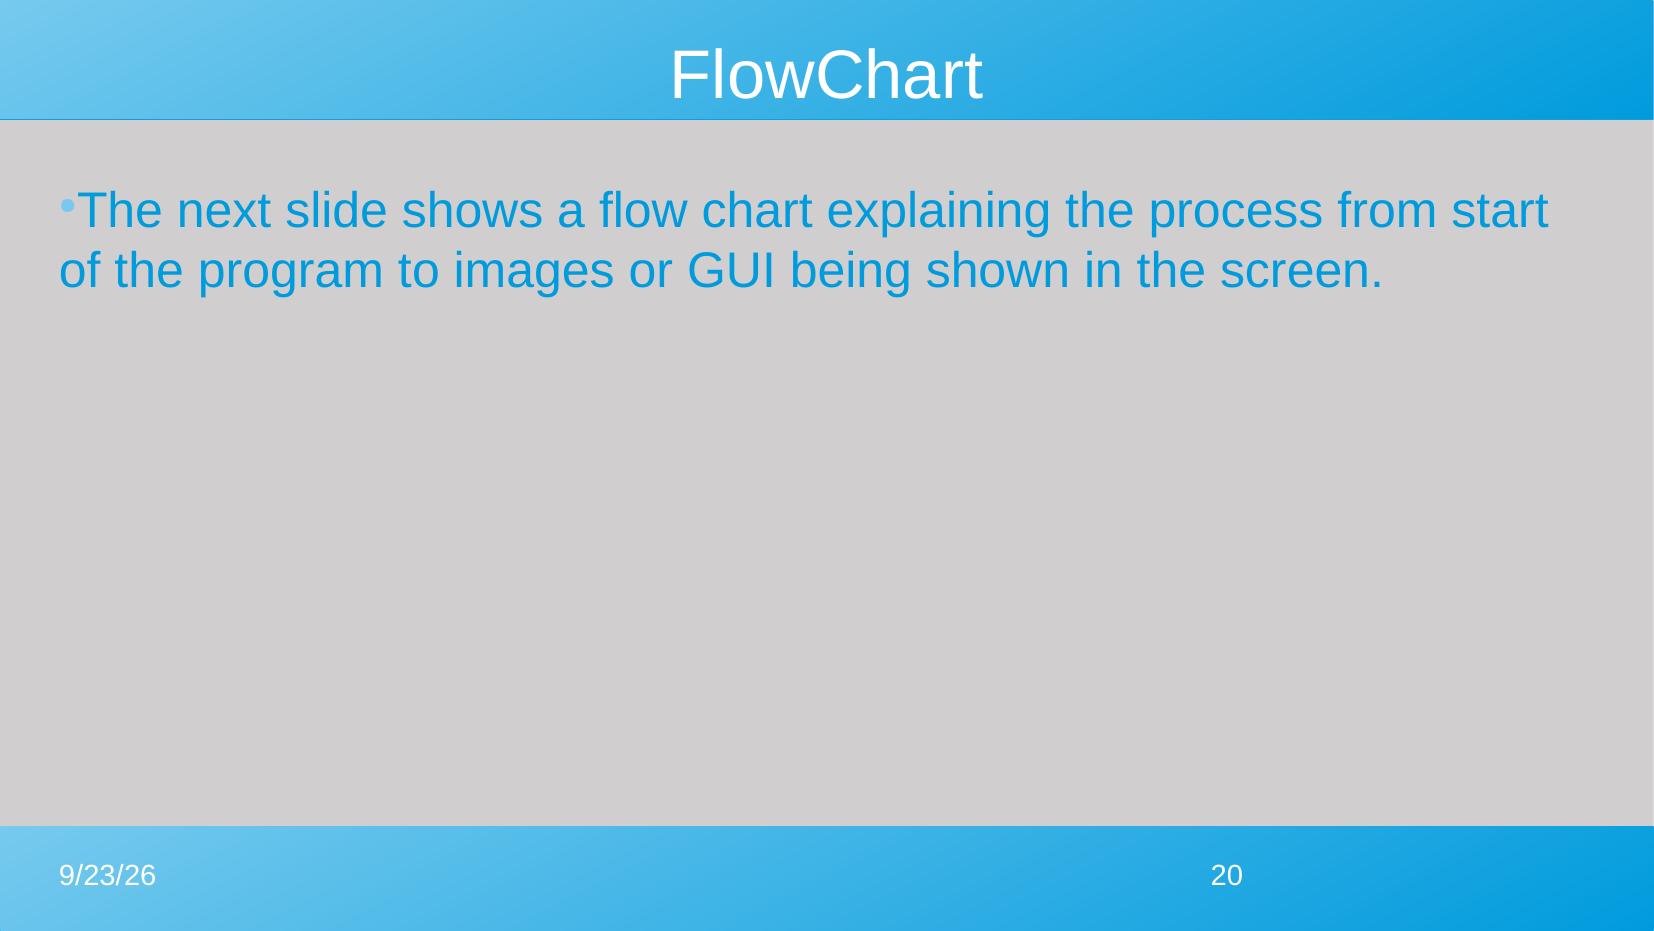

# FlowChart
The next slide shows a flow chart explaining the process from start of the program to images or GUI being shown in the screen.